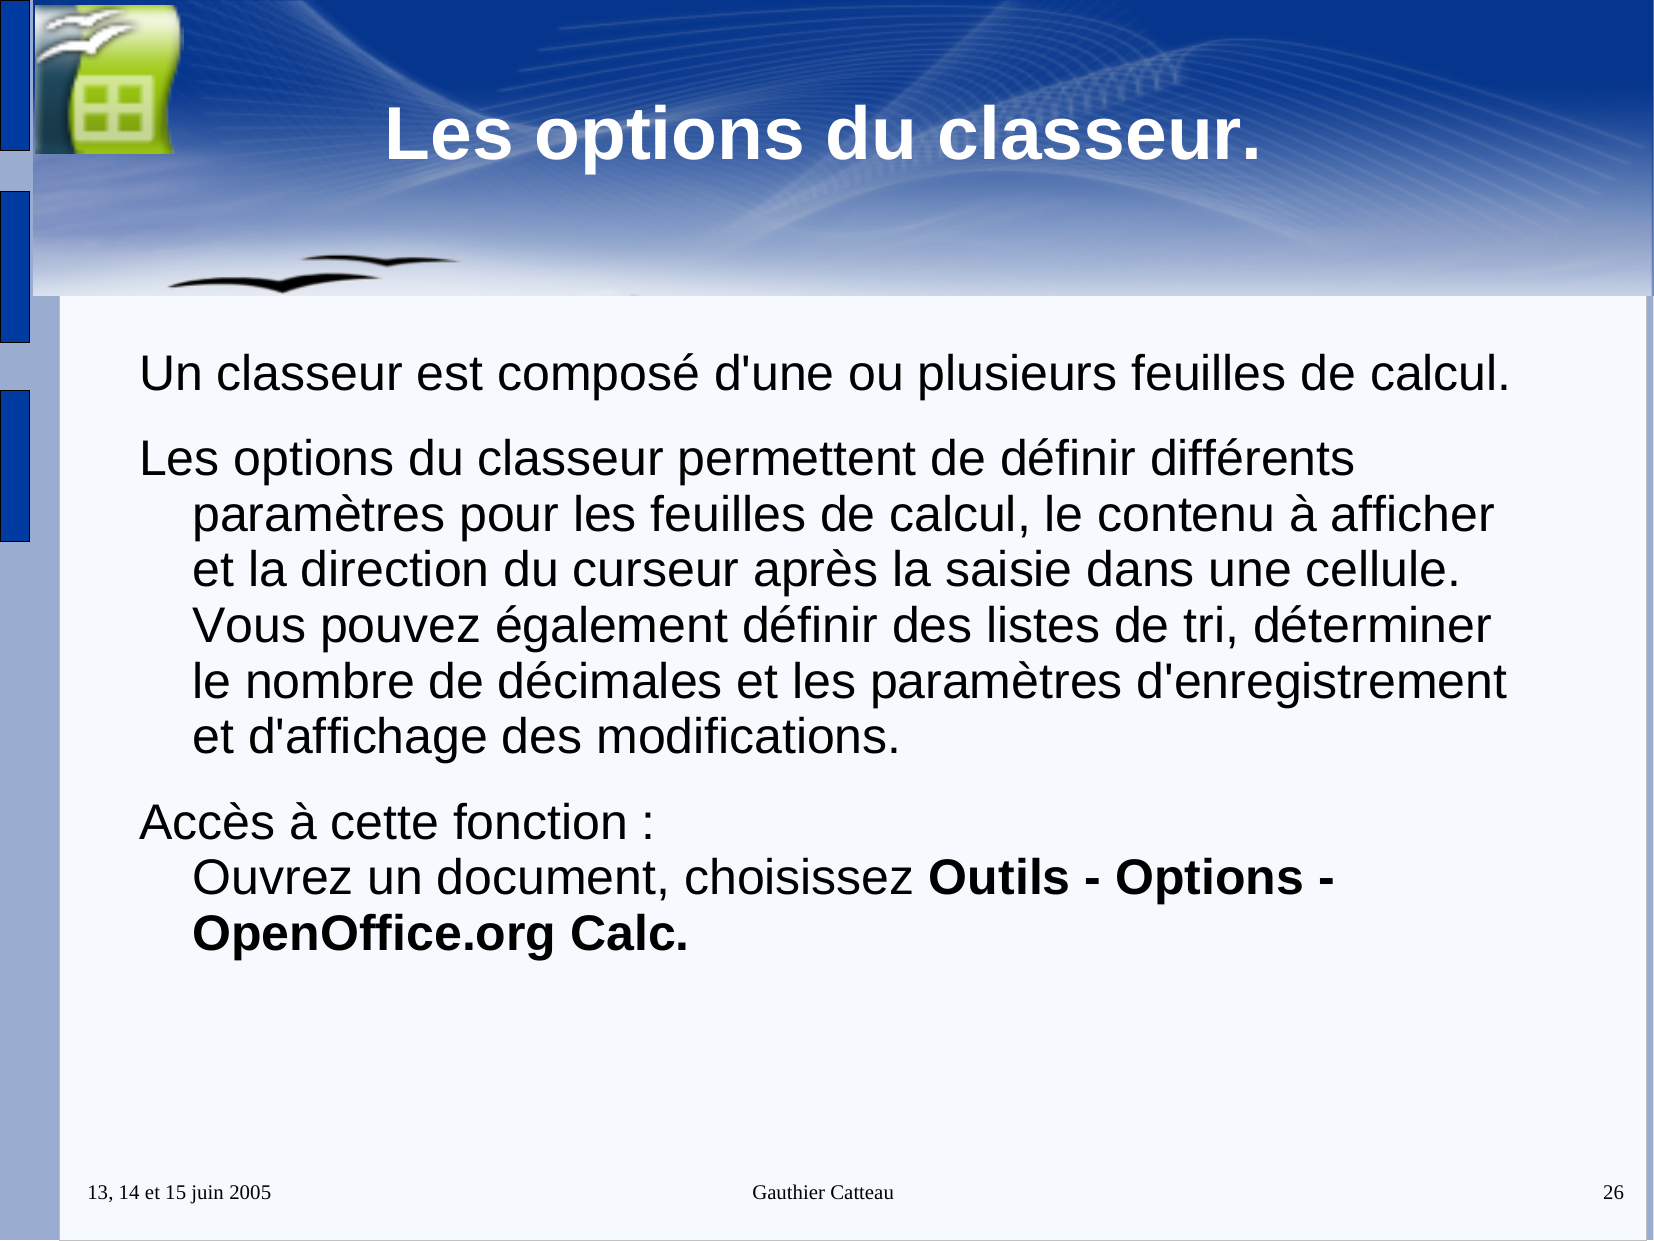

# Les options du classeur.
Un classeur est composé d'une ou plusieurs feuilles de calcul.
Les options du classeur permettent de définir différents paramètres pour les feuilles de calcul, le contenu à afficher et la direction du curseur après la saisie dans une cellule. Vous pouvez également définir des listes de tri, déterminer le nombre de décimales et les paramètres d'enregistrement et d'affichage des modifications.
Accès à cette fonction :
Ouvrez un document, choisissez Outils - Options - OpenOffice.org Calc.
Gauthier Catteau